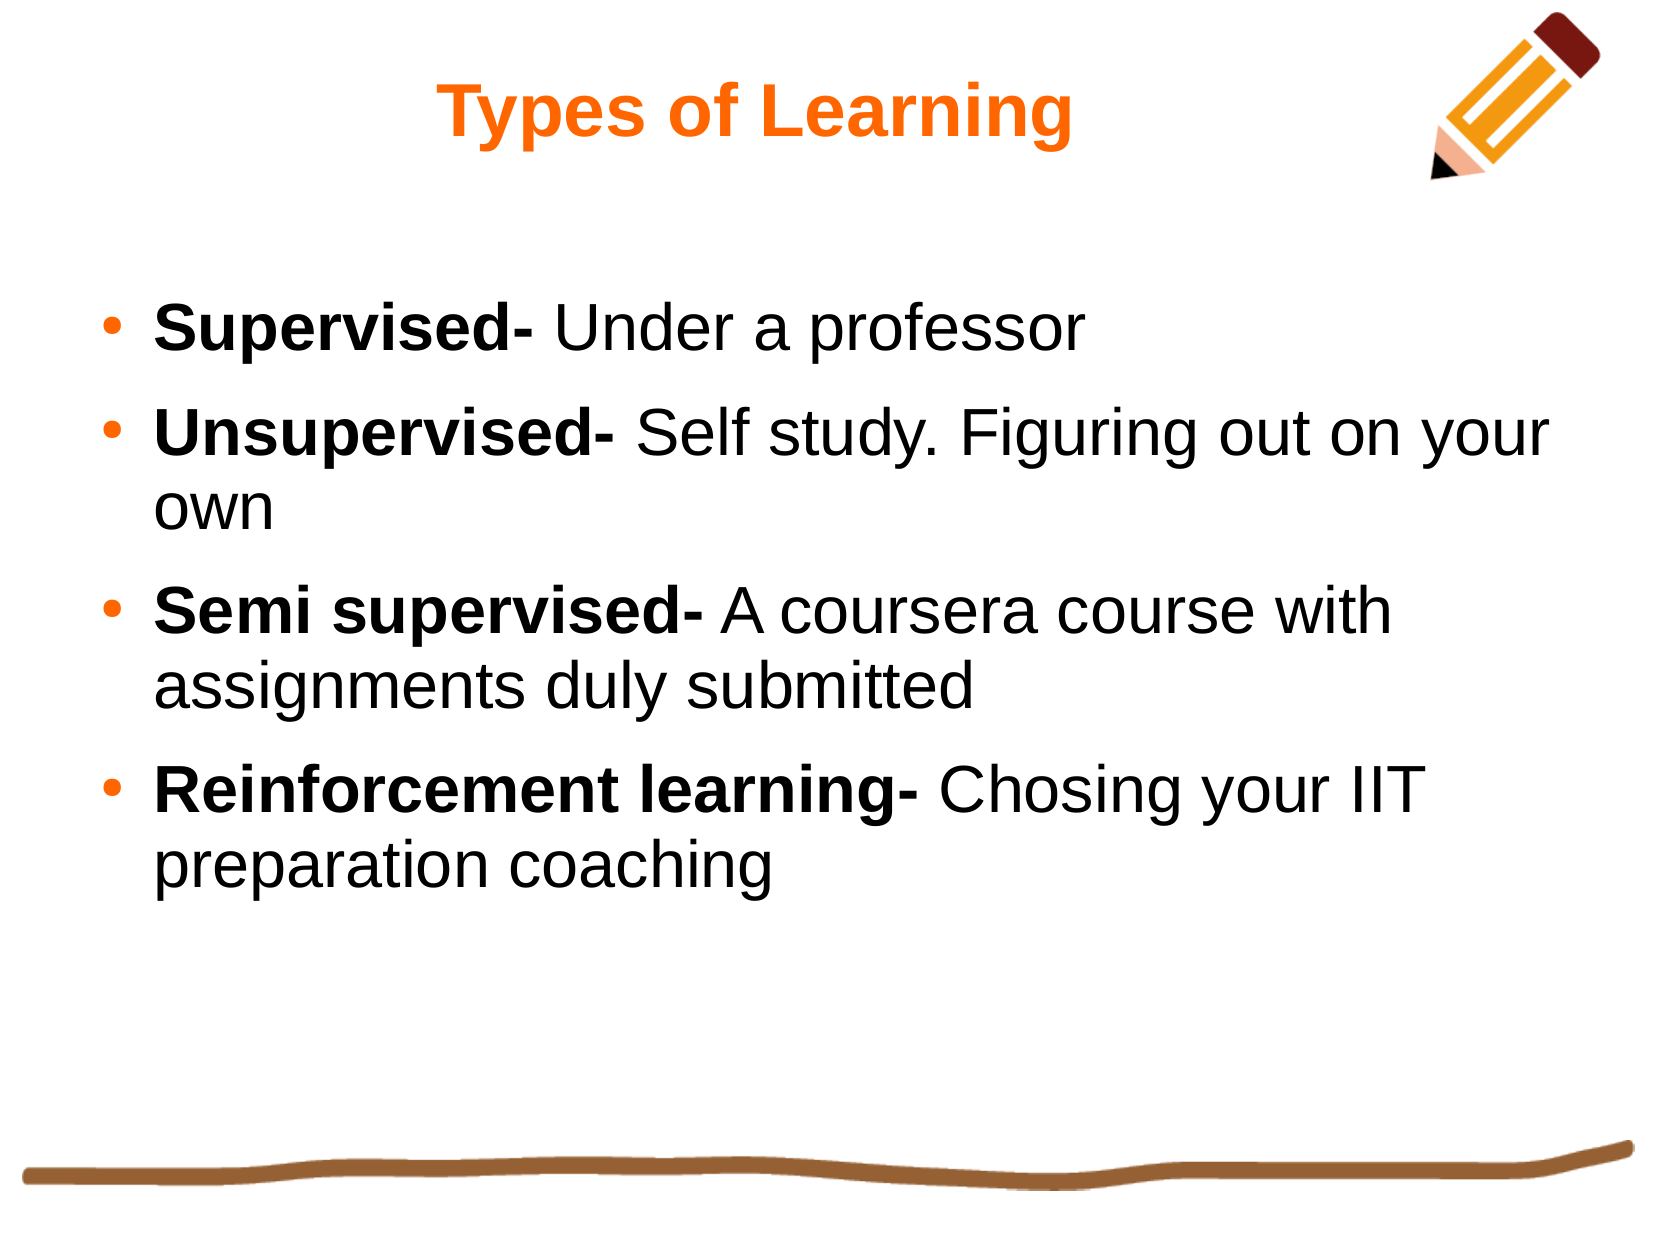

# Types of Learning
Supervised- Under a professor
Unsupervised- Self study. Figuring out on your own
Semi supervised- A coursera course with assignments duly submitted
Reinforcement learning- Chosing your IIT preparation coaching